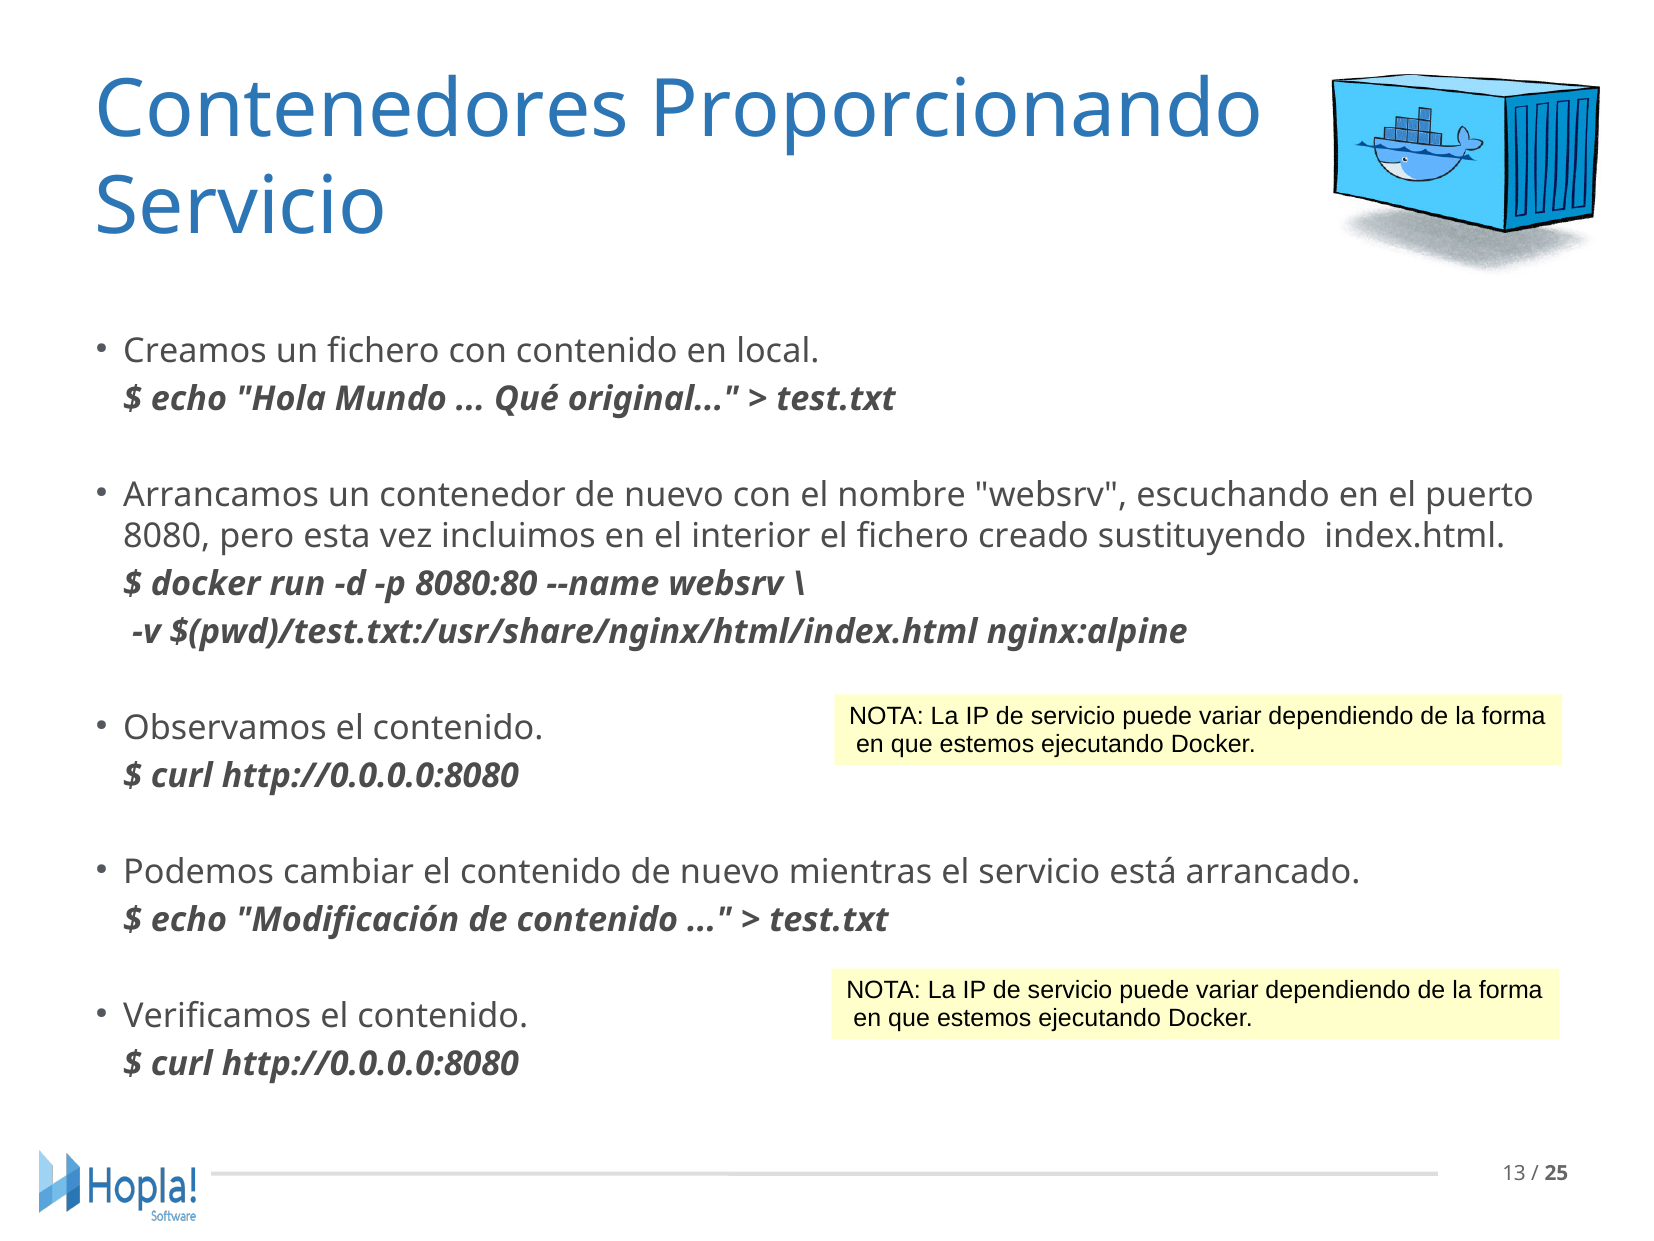

# Contenedores Proporcionando Servicio
Creamos un fichero con contenido en local.
$ echo "Hola Mundo ... Qué original..." > test.txt
Arrancamos un contenedor de nuevo con el nombre "websrv", escuchando en el puerto 8080, pero esta vez incluimos en el interior el fichero creado sustituyendo index.html.
$ docker run -d -p 8080:80 --name websrv \
 -v $(pwd)/test.txt:/usr/share/nginx/html/index.html nginx:alpine
Observamos el contenido.
$ curl http://0.0.0.0:8080
Podemos cambiar el contenido de nuevo mientras el servicio está arrancado.
$ echo "Modificación de contenido ..." > test.txt
Verificamos el contenido.
$ curl http://0.0.0.0:8080
NOTA: La IP de servicio puede variar dependiendo de la forma
 en que estemos ejecutando Docker.
NOTA: La IP de servicio puede variar dependiendo de la forma
 en que estemos ejecutando Docker.
13